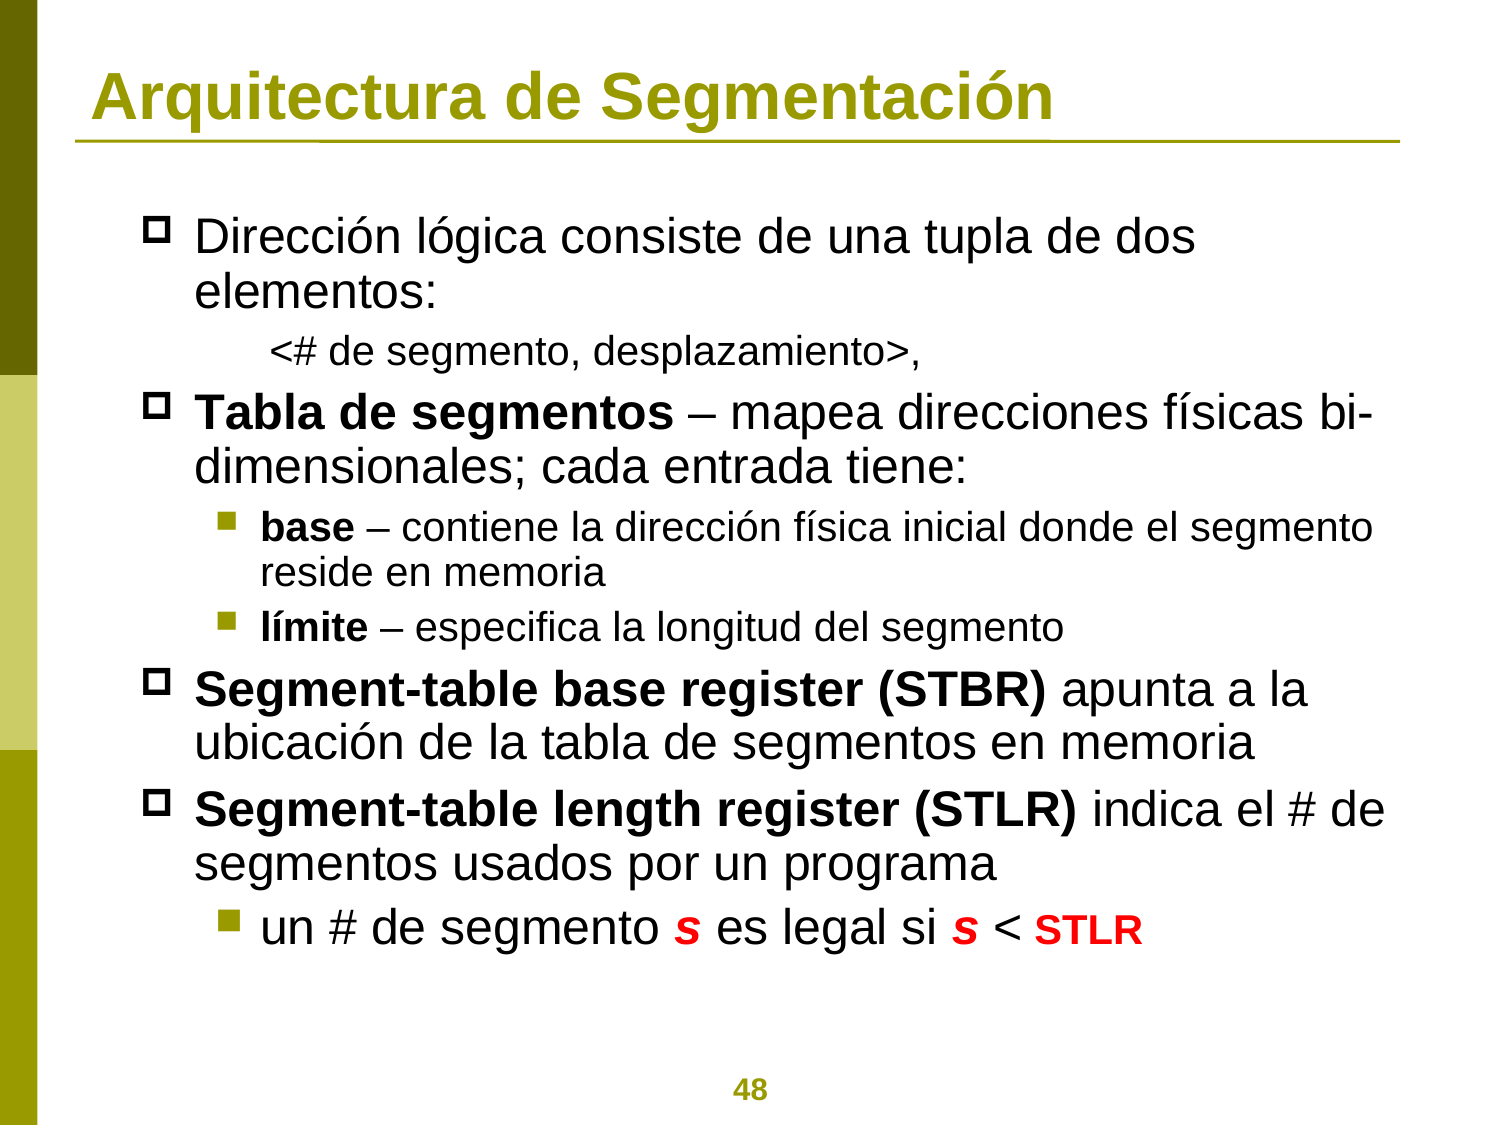

Arquitectura de Segmentación
Dirección lógica consiste de una tupla de dos elementos:
		<# de segmento, desplazamiento>,
Tabla de segmentos – mapea direcciones físicas bi-dimensionales; cada entrada tiene:
base – contiene la dirección física inicial donde el segmento reside en memoria
límite – especifica la longitud del segmento
Segment-table base register (STBR) apunta a la ubicación de la tabla de segmentos en memoria
Segment-table length register (STLR) indica el # de segmentos usados por un programa
un # de segmento s es legal si s < STLR